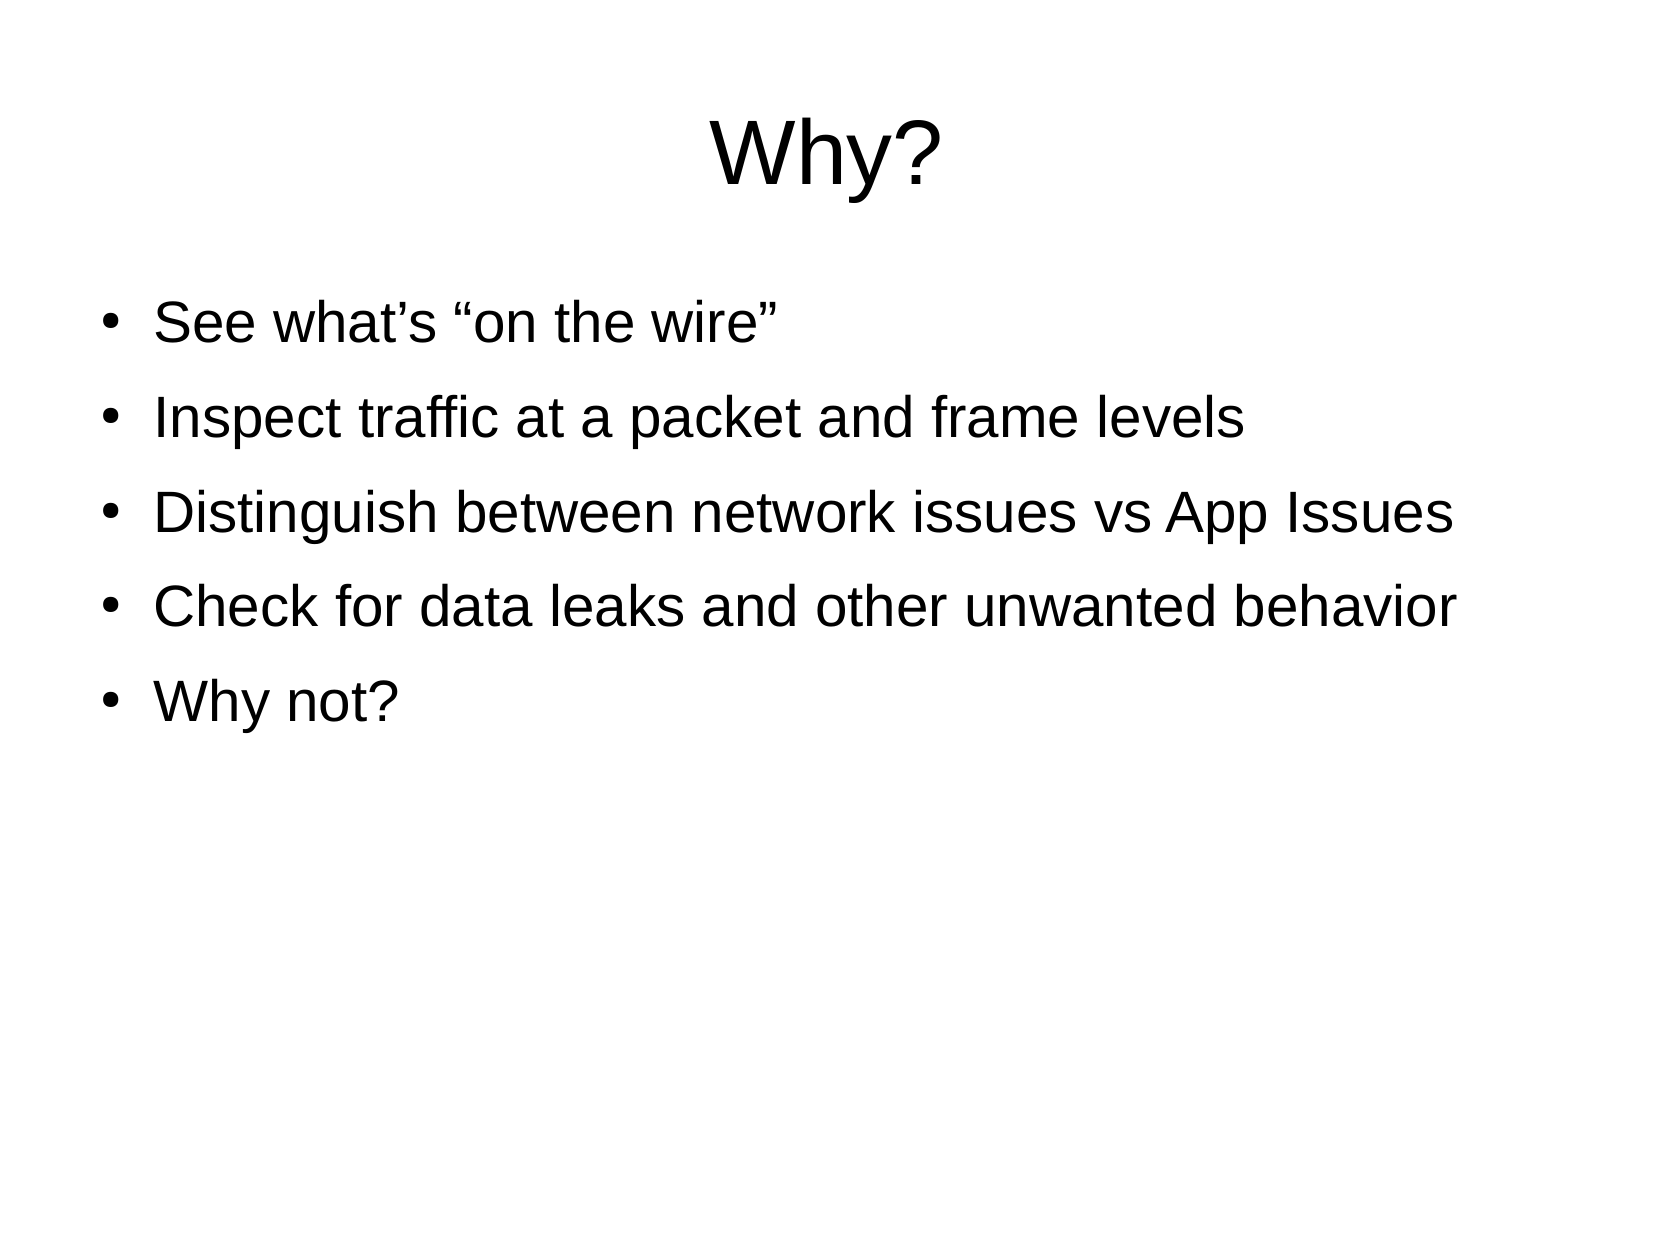

# Why?
See what’s “on the wire”
Inspect traffic at a packet and frame levels
Distinguish between network issues vs App Issues
Check for data leaks and other unwanted behavior
Why not?